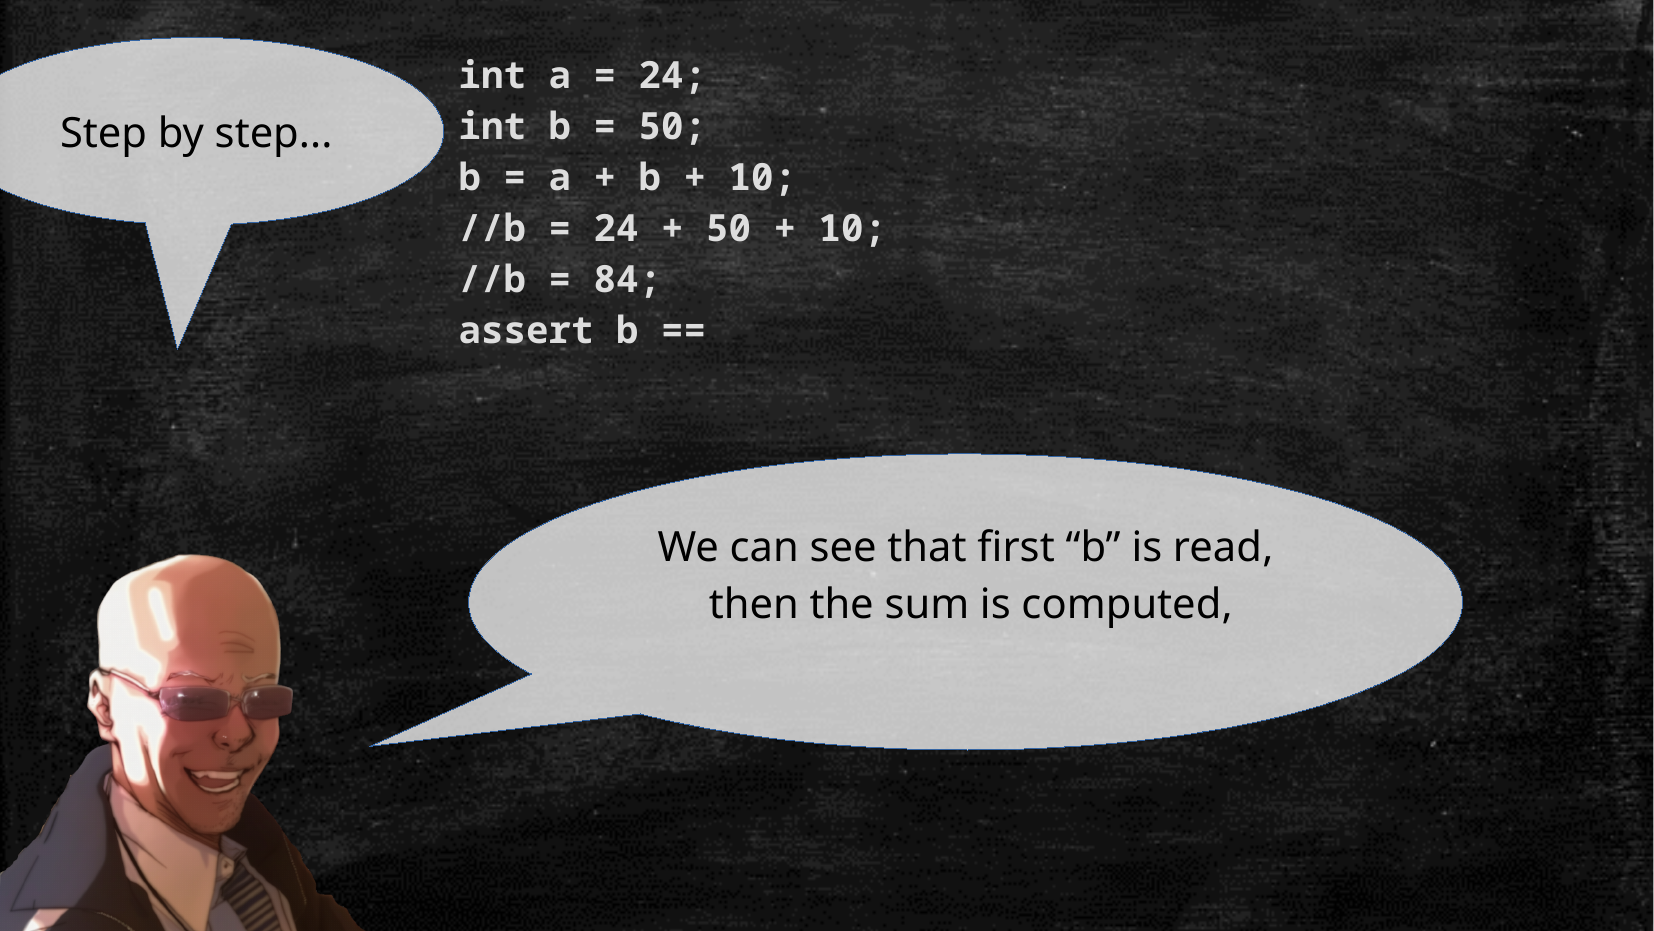

Step by step...
int a = 24;
int b = 50;
b = a + b + 10;
//b = 24 + 50 + 10;
//b = 84;
assert b ==
We can see that first “b” is read,
 then the sum is computed,